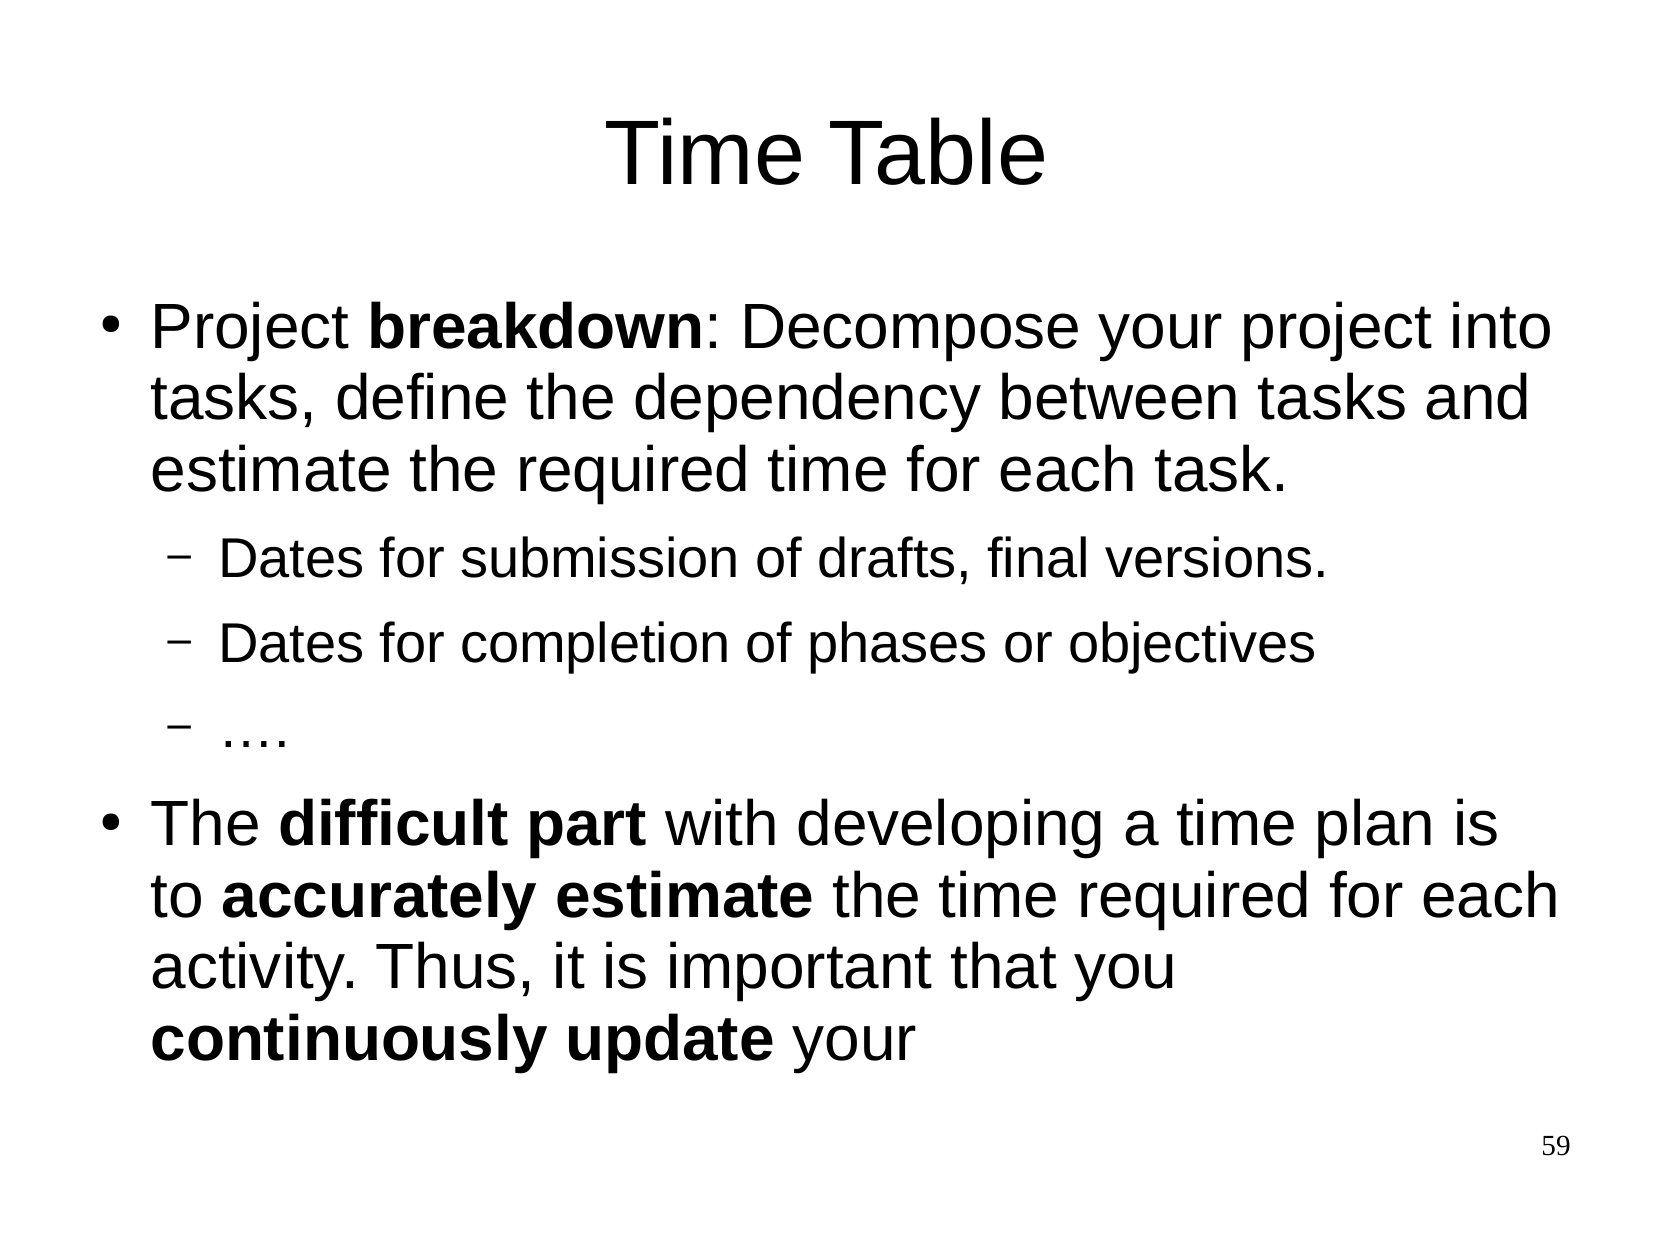

# Time Table
Project breakdown: Decompose your project into tasks, define the dependency between tasks and estimate the required time for each task.
Dates for submission of drafts, final versions.
Dates for completion of phases or objectives
….
The difficult part with developing a time plan is to accurately estimate the time required for each activity. Thus, it is important that you continuously update your
59